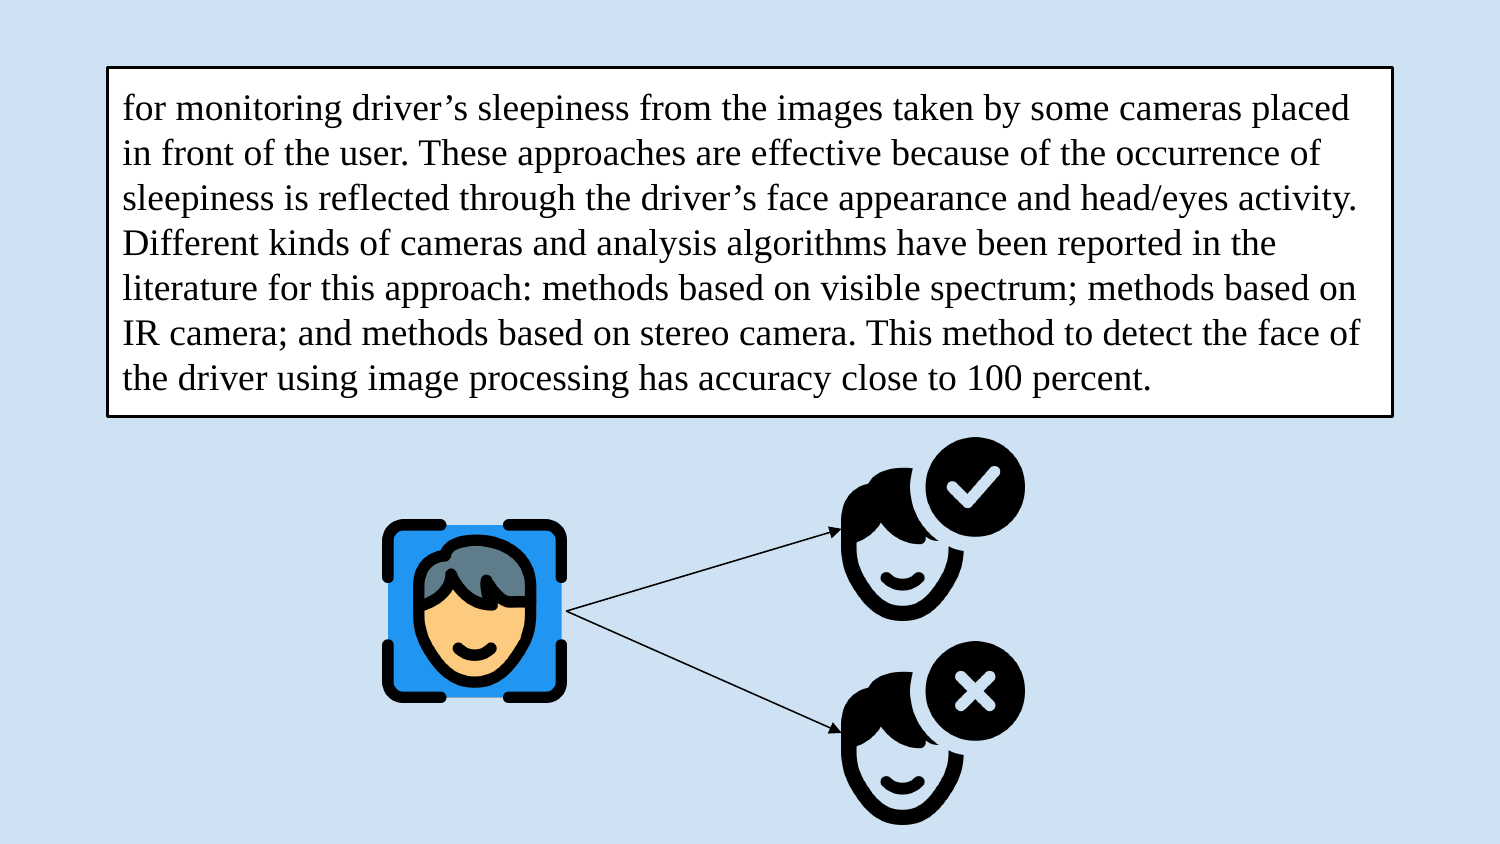

for monitoring driver’s sleepiness from the images taken by some cameras placed in front of the user. These approaches are effective because of the occurrence of sleepiness is reflected through the driver’s face appearance and head/eyes activity. Different kinds of cameras and analysis algorithms have been reported in the literature for this approach: methods based on visible spectrum; methods based on IR camera; and methods based on stereo camera. This method to detect the face of the driver using image processing has accuracy close to 100 percent.